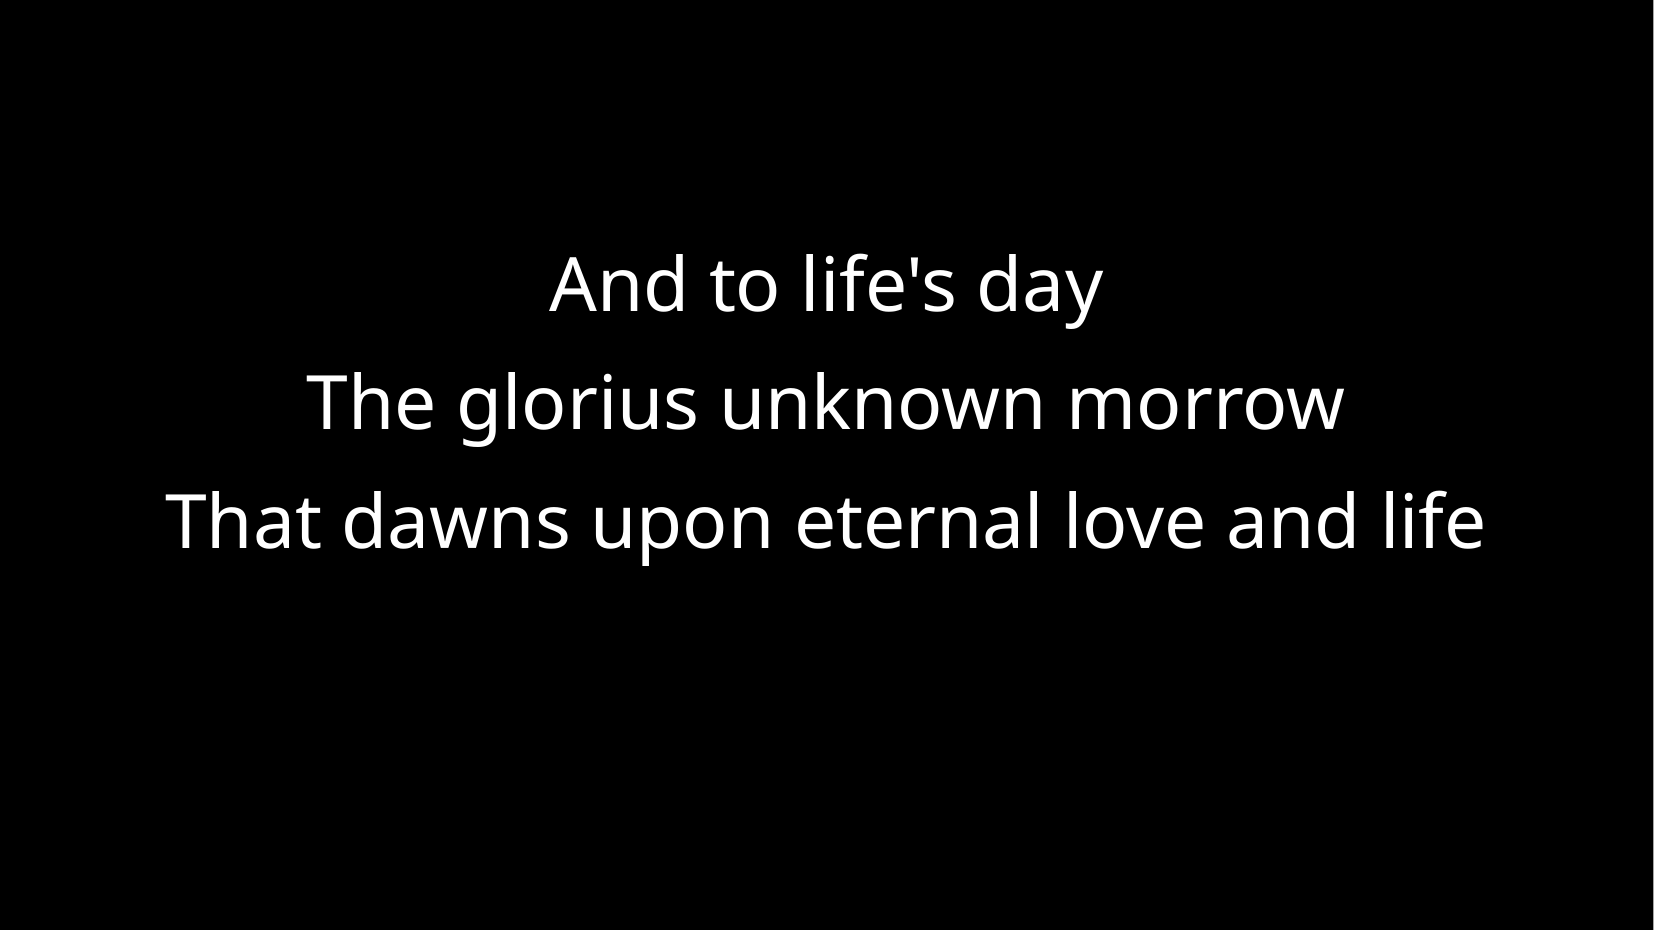

#
And to life's day
The glorius unknown morrow
That dawns upon eternal love and life